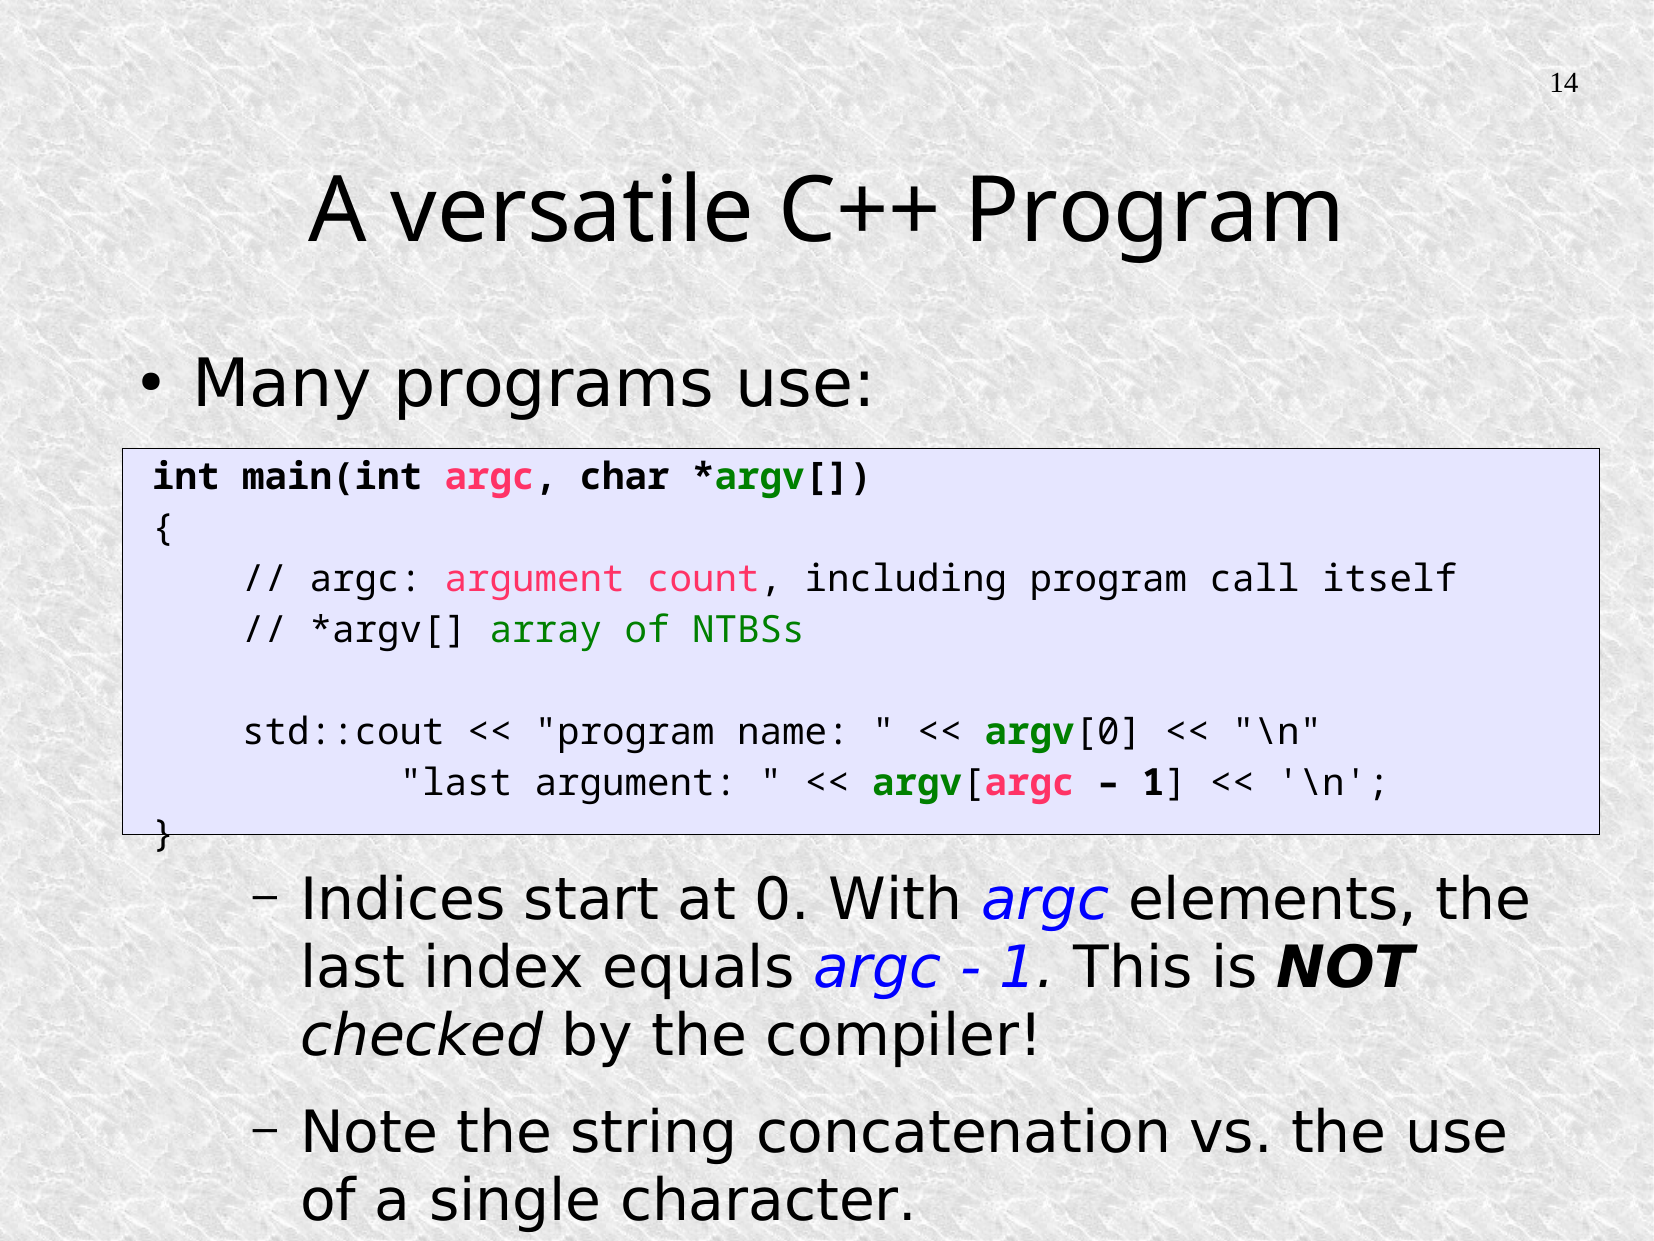

14
# A versatile C++ Program
Many programs use:
Indices start at 0. With argc elements, the last index equals argc - 1. This is NOT checked by the compiler!
Note the string concatenation vs. the use of a single character.
int main(int argc, char *argv[])
{
 // argc: argument count, including program call itself
 // *argv[] array of NTBSs
 std::cout << "program name: " << argv[0] << "\n"
 "last argument: " << argv[argc – 1] << '\n';
}